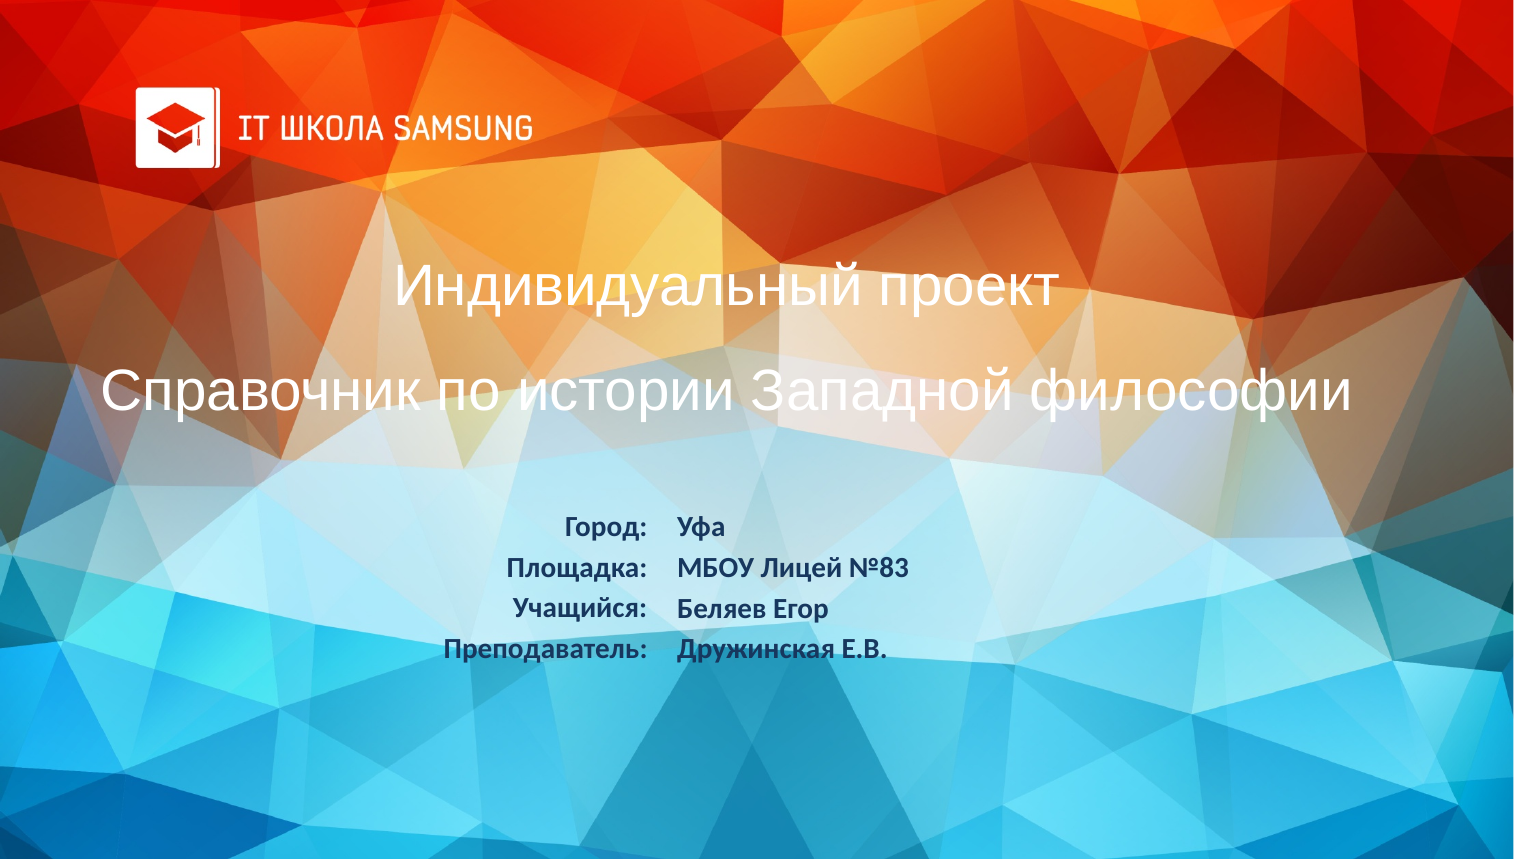

Индивидуальный проект
Справочник по истории Западной философии
Город:
Площадка:
Учащийся:
Преподаватель:
Уфа
МБОУ Лицей №83
Беляев Егор
Дружинская Е.В.